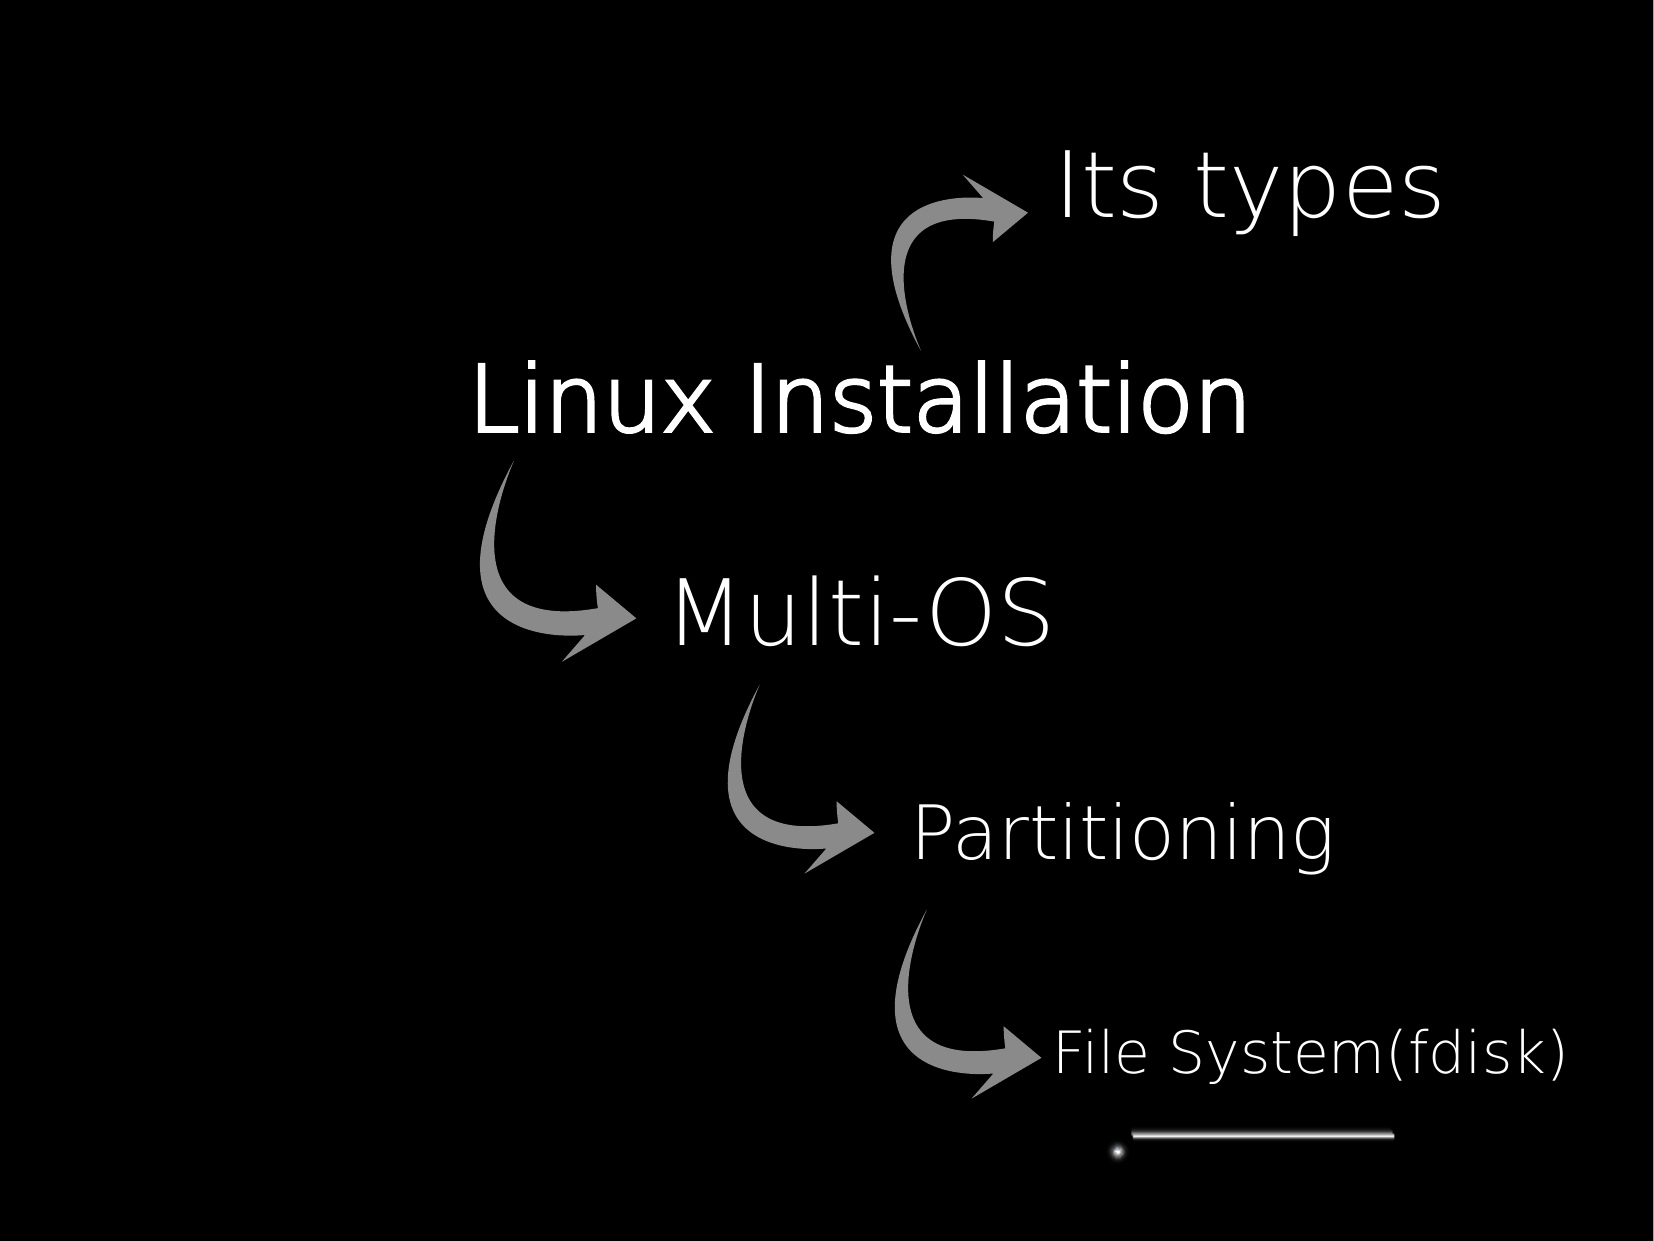

# Its types Linux Installation Multi-OS Partitioning File System(fdisk)